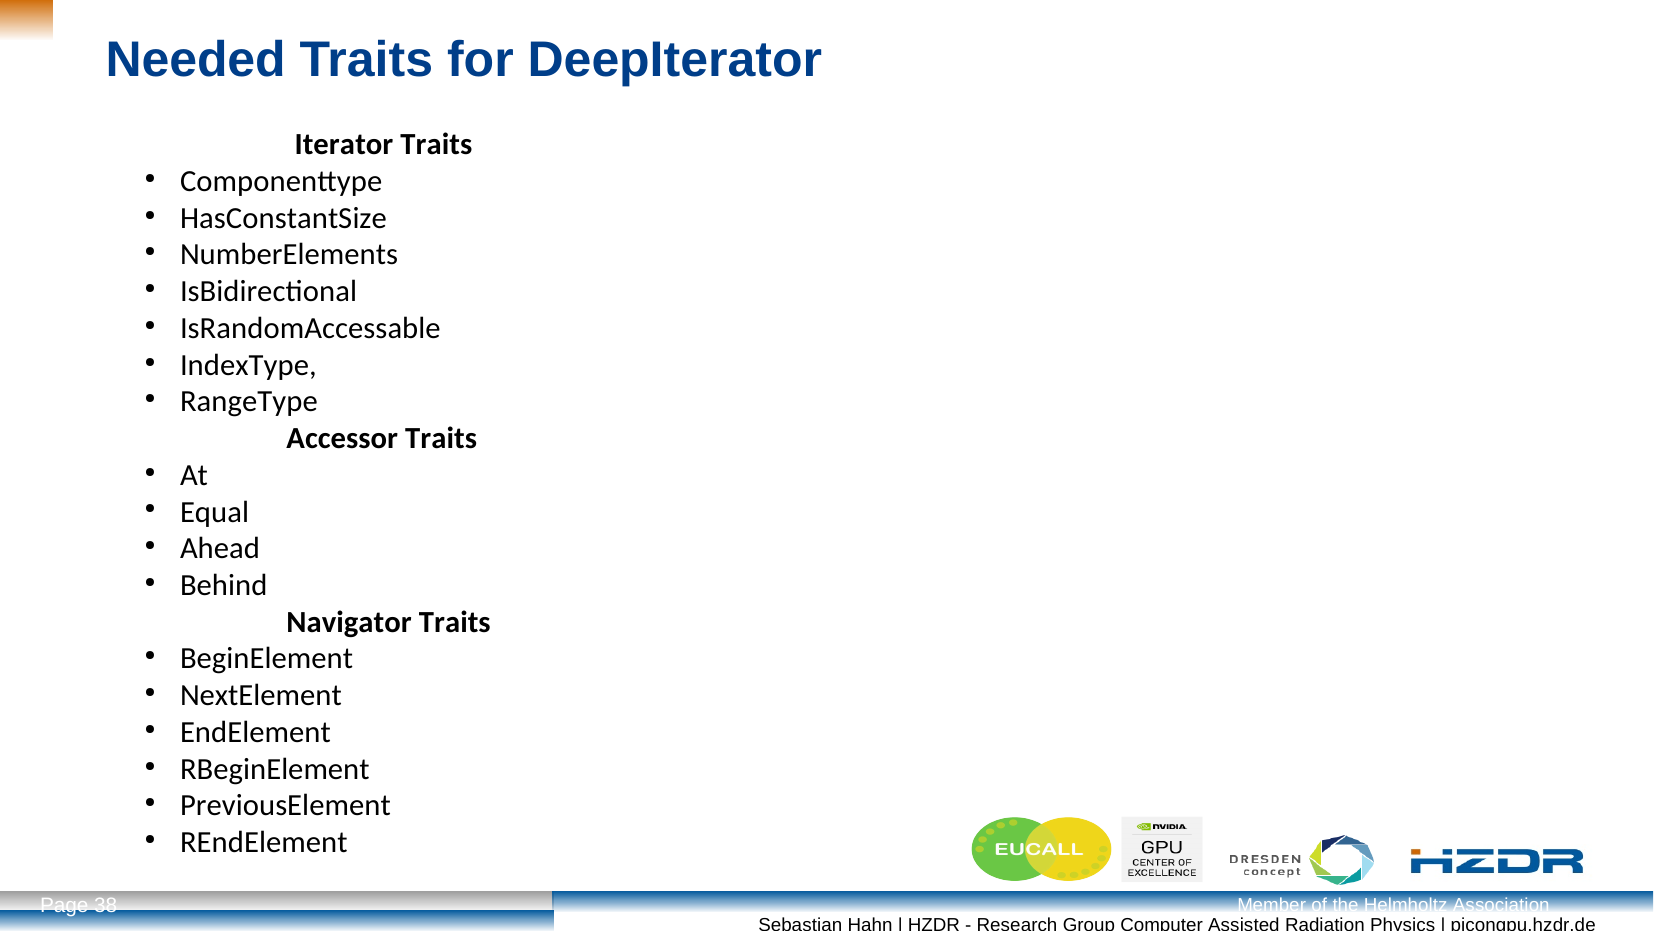

# Needed Traits for DeepIterator
	Iterator Traits
Componenttype
HasConstantSize
NumberElements
IsBidirectional
IsRandomAccessable
IndexType,
RangeType
Accessor Traits
At
Equal
Ahead
Behind
Navigator Traits
BeginElement
NextElement
EndElement
RBeginElement
PreviousElement
REndElement